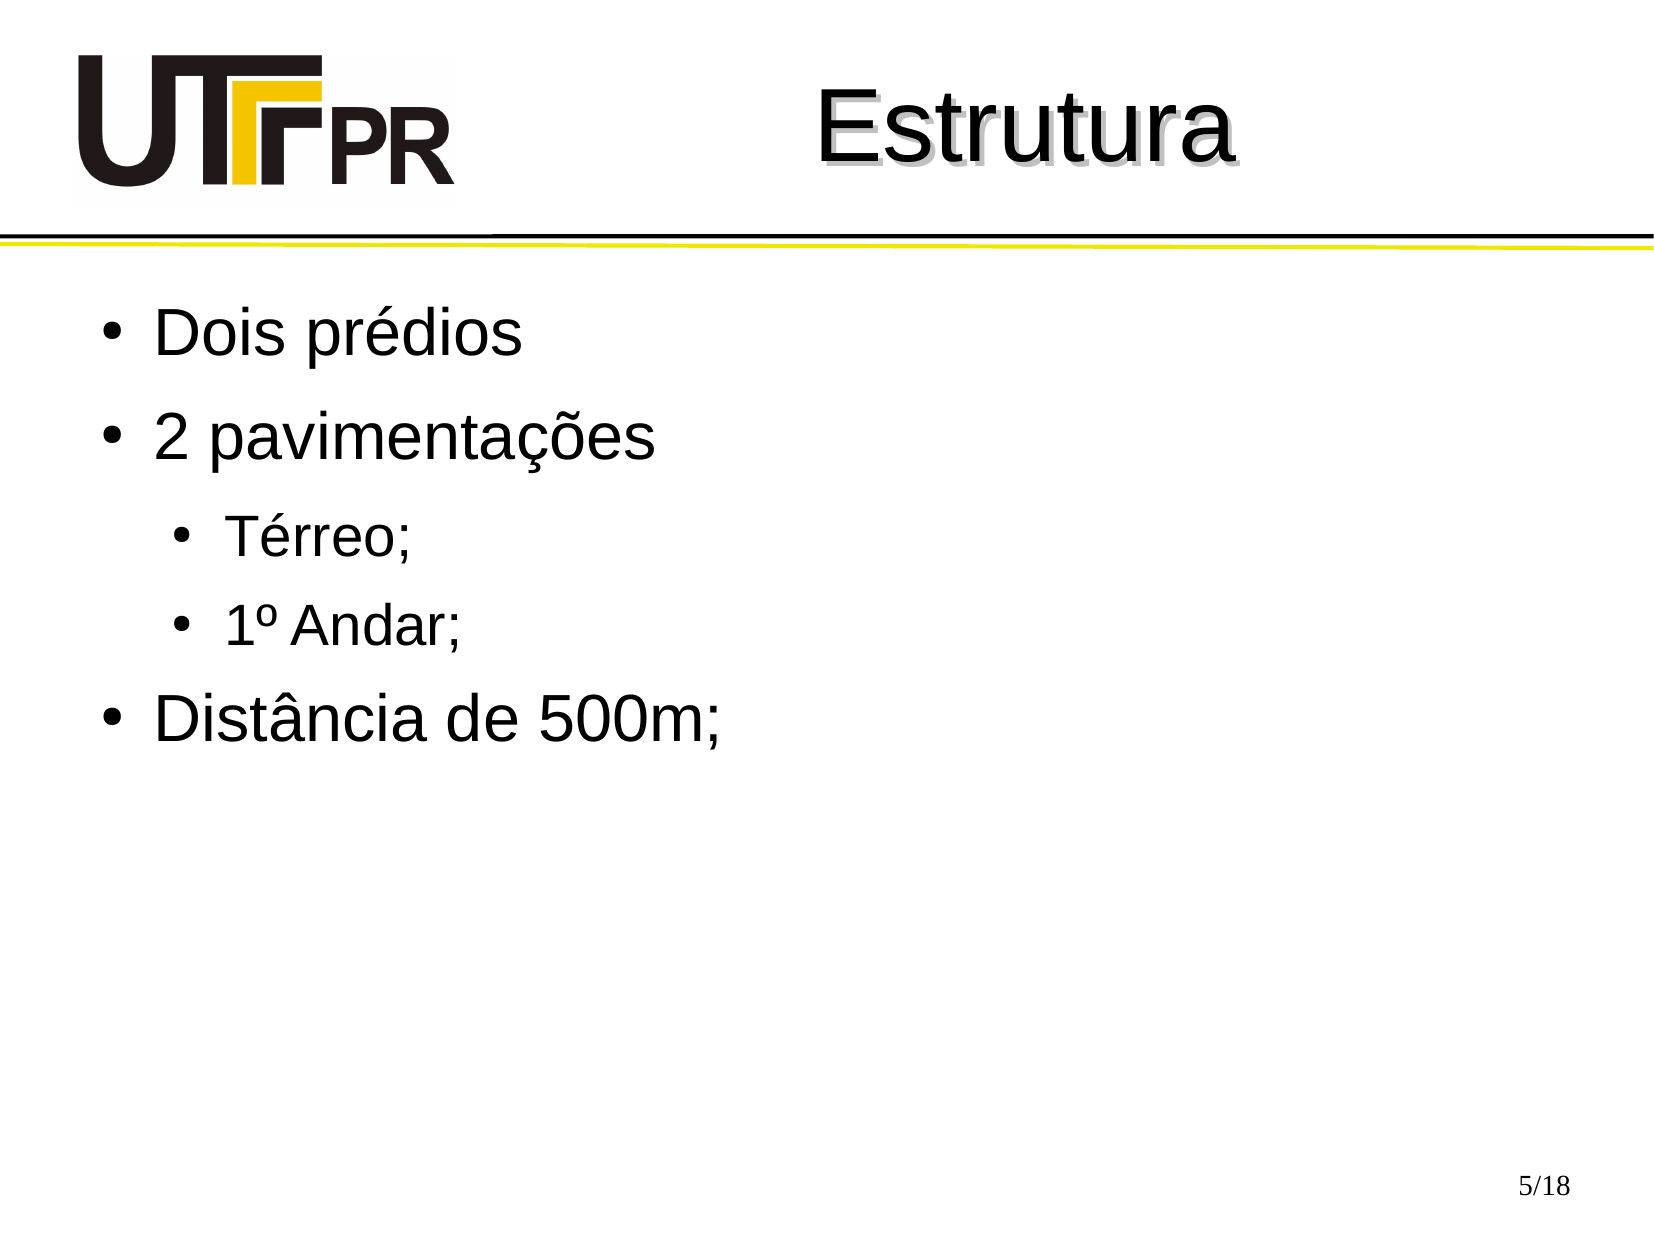

# Estrutura
Dois prédios
2 pavimentações
Térreo;
1º Andar;
Distância de 500m;
5